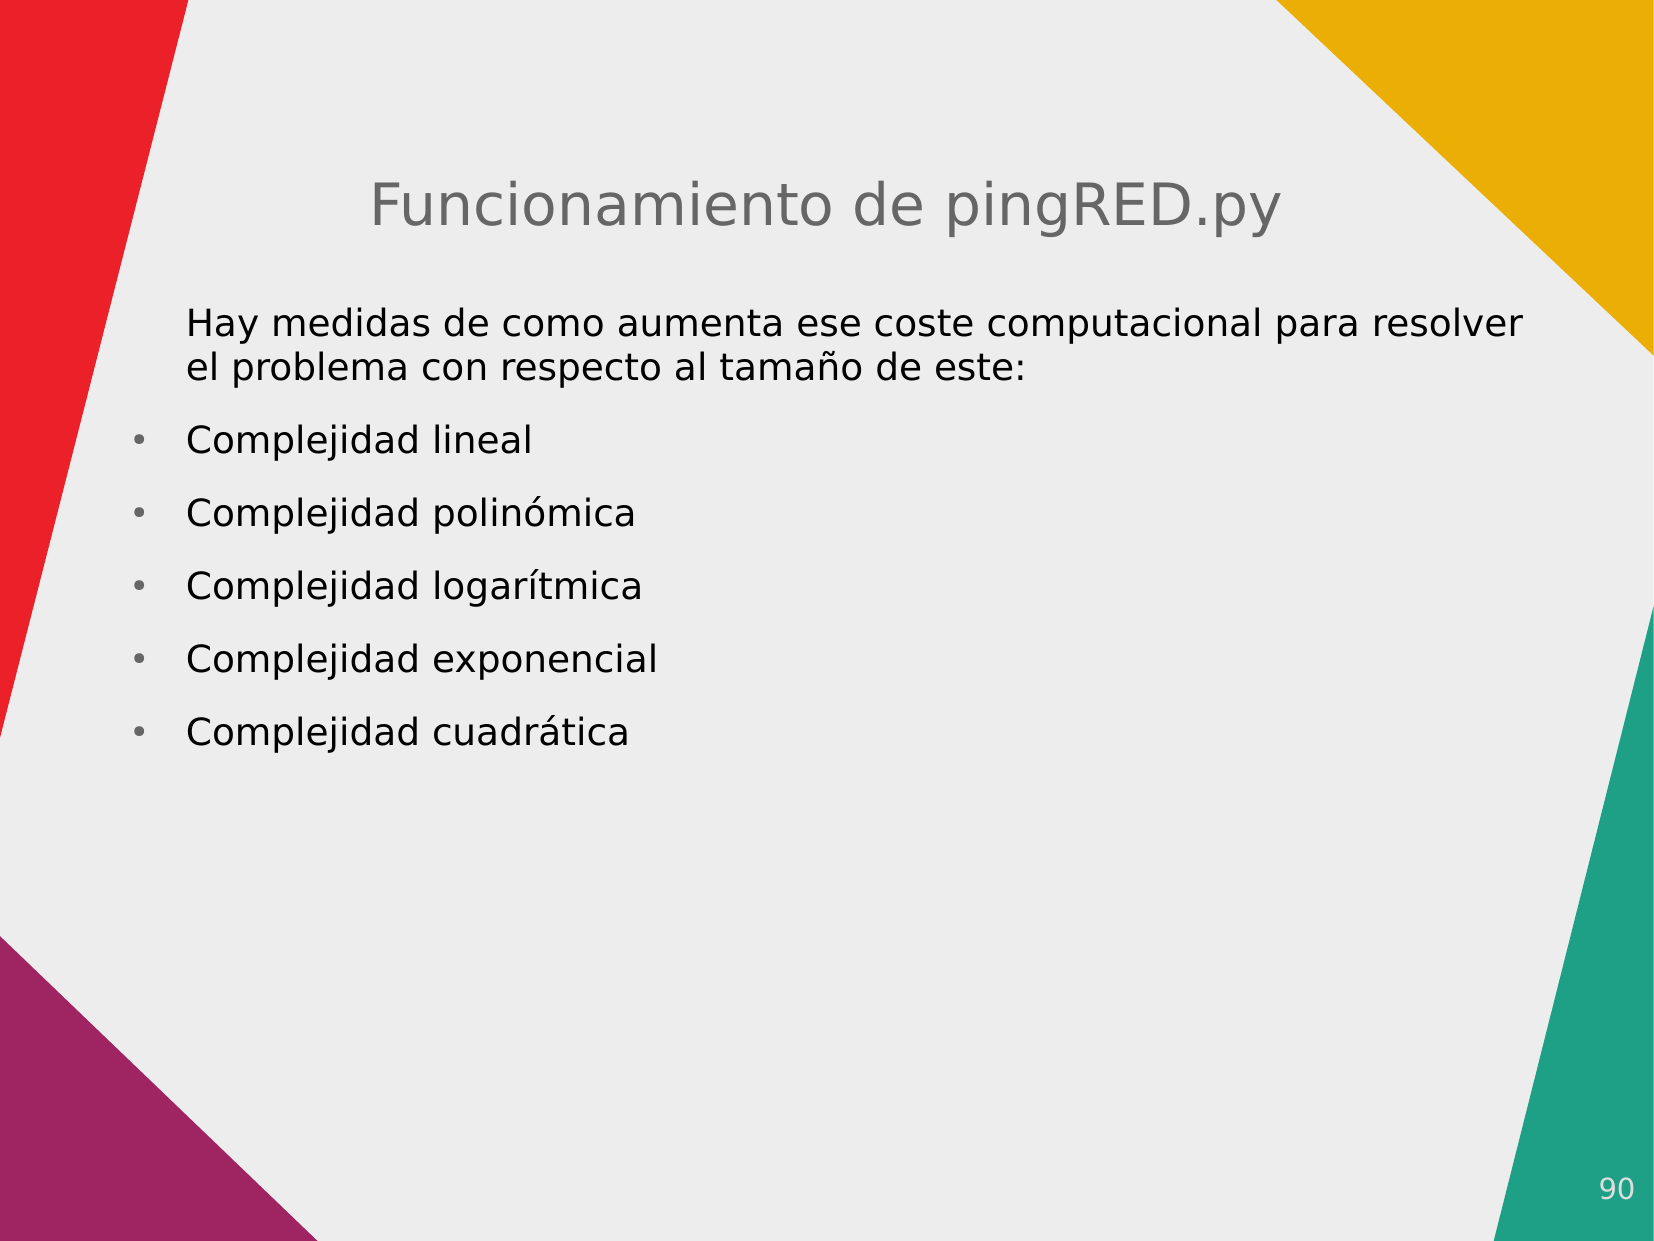

# Funcionamiento de pingRED.py
Hay medidas de como aumenta ese coste computacional para resolver el problema con respecto al tamaño de este:
Complejidad lineal
Complejidad polinómica
Complejidad logarítmica
Complejidad exponencial
Complejidad cuadrática
90